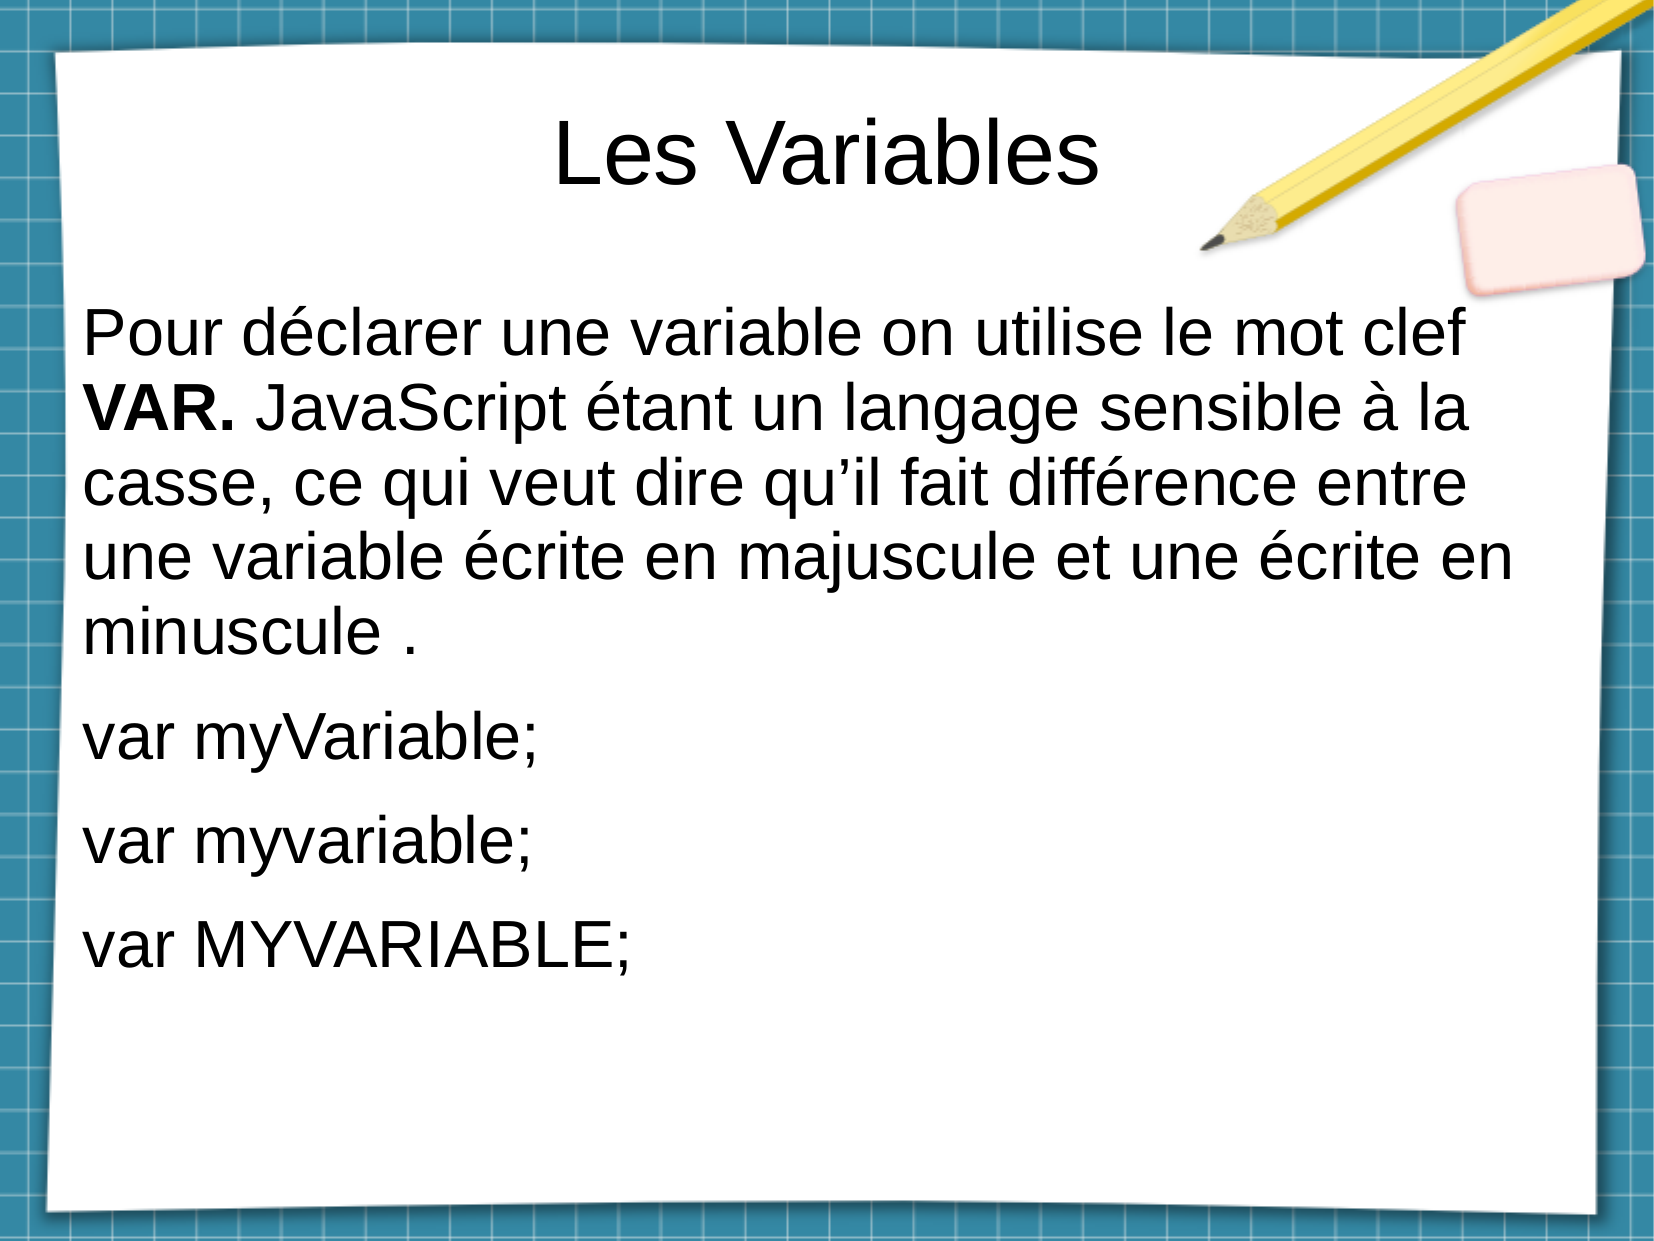

# Les Variables
Pour déclarer une variable on utilise le mot clef VAR. JavaScript étant un langage sensible à la casse, ce qui veut dire qu’il fait différence entre une variable écrite en majuscule et une écrite en minuscule .
var myVariable;
var myvariable;
var MYVARIABLE;